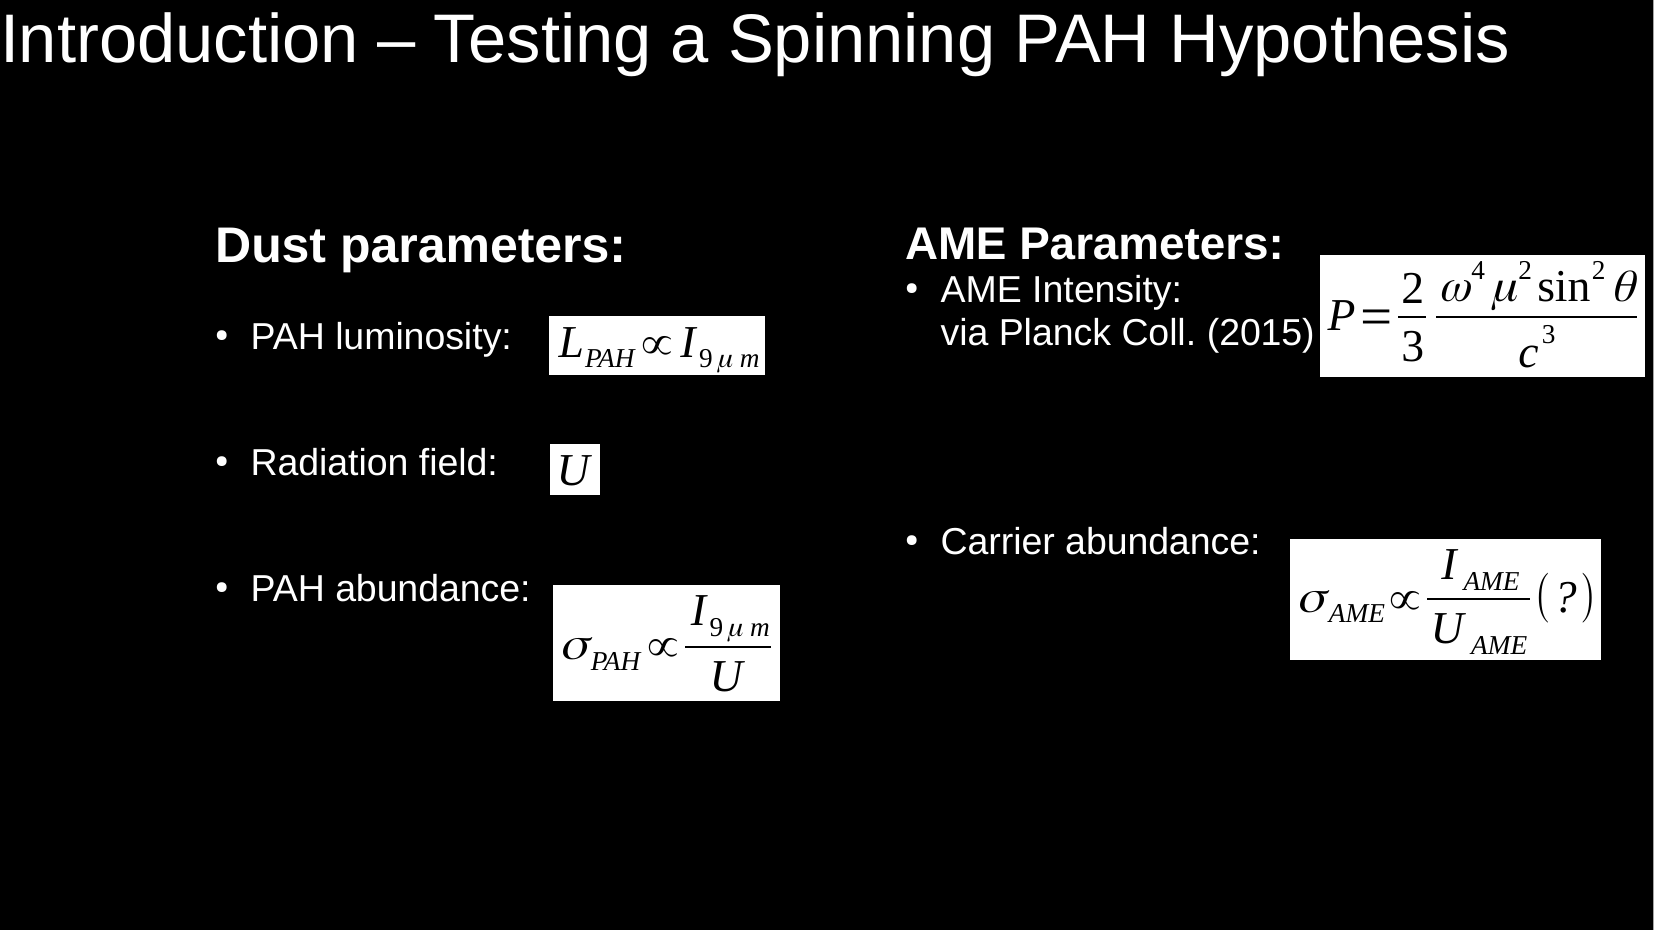

# Introduction – Testing a Spinning PAH Hypothesis
Dust parameters:
PAH luminosity:
Radiation field:
PAH abundance:
AME Parameters:
AME Intensity:
via Planck Coll. (2015)
Carrier abundance: